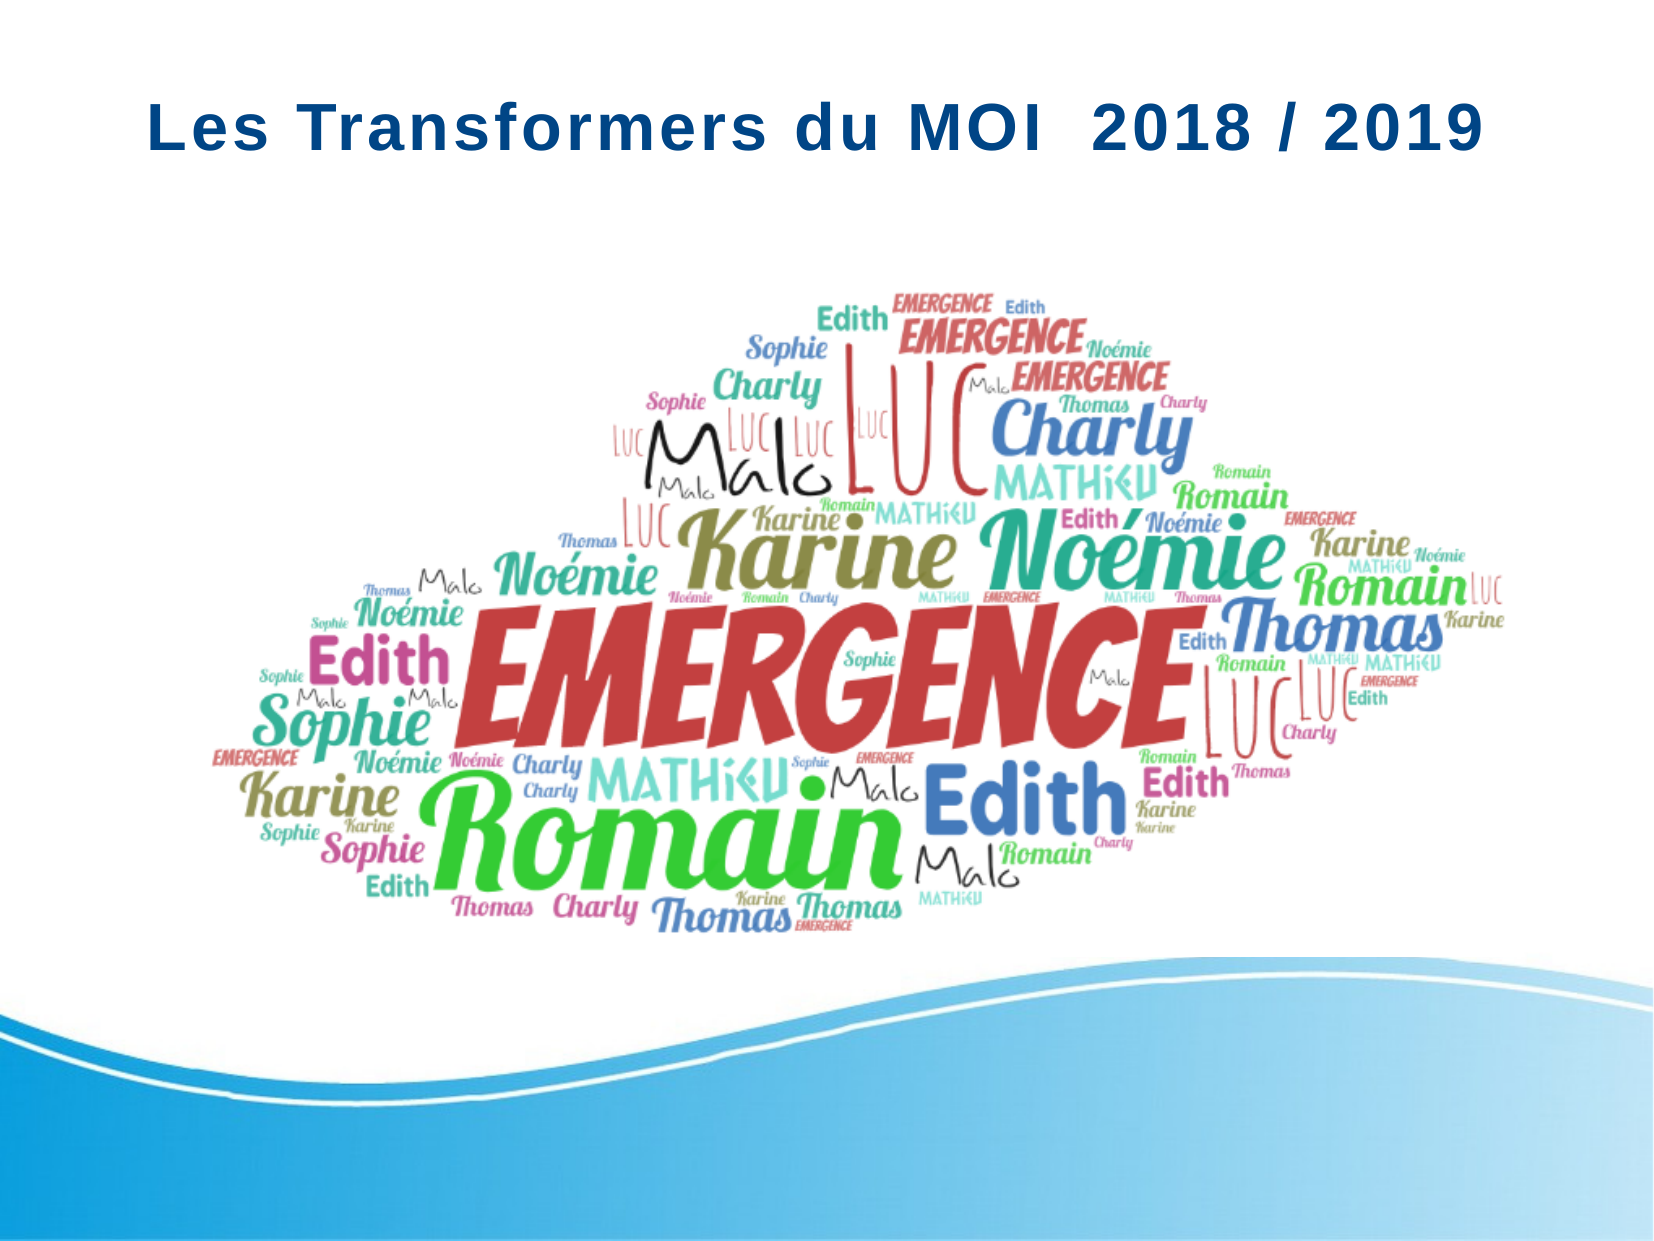

Les Transformers du MOI 2018 / 2019